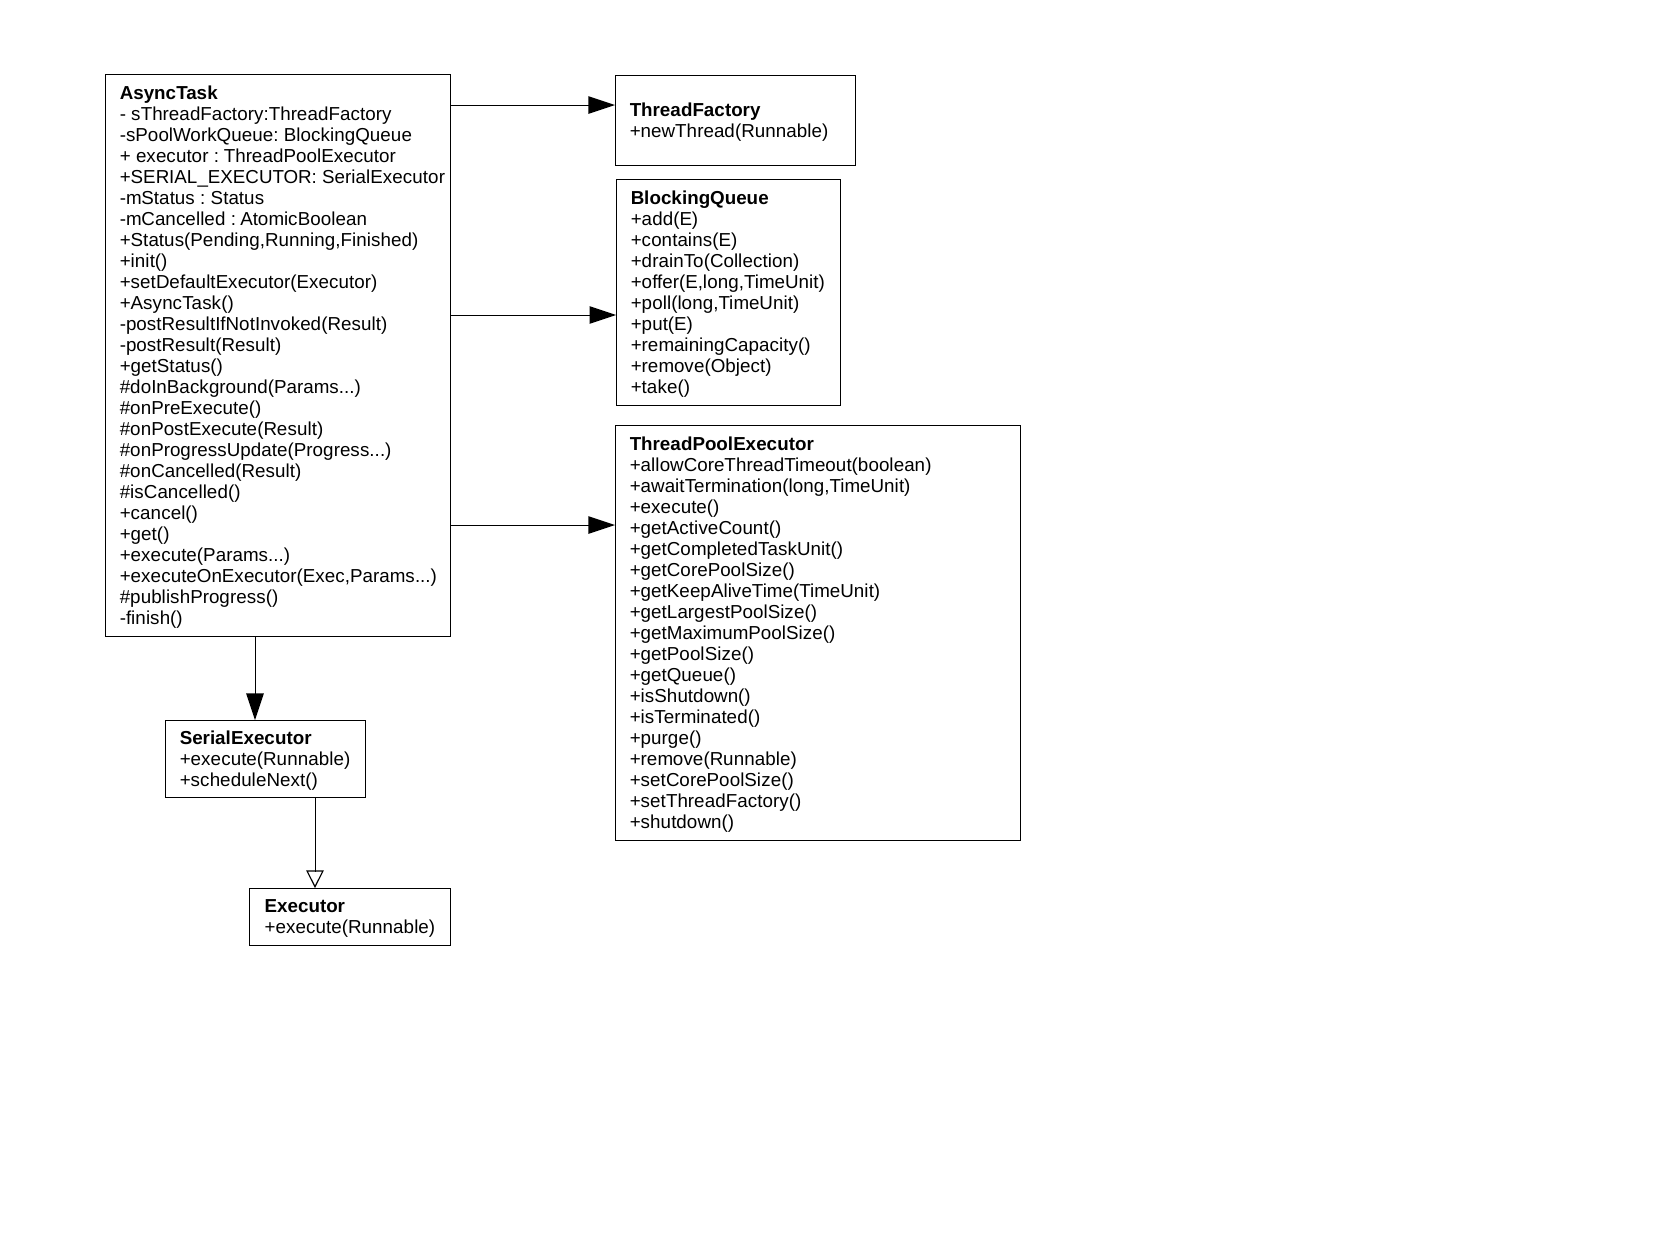

AsyncTask
- sThreadFactory:ThreadFactory
-sPoolWorkQueue: BlockingQueue
+ executor : ThreadPoolExecutor
+SERIAL_EXECUTOR: SerialExecutor
-mStatus : Status
-mCancelled : AtomicBoolean
+Status(Pending,Running,Finished)
+init()
+setDefaultExecutor(Executor)
+AsyncTask()
-postResultIfNotInvoked(Result)
-postResult(Result)
+getStatus()
#doInBackground(Params...)
#onPreExecute()
#onPostExecute(Result)
#onProgressUpdate(Progress...)
#onCancelled(Result)
#isCancelled()
+cancel()
+get()
+execute(Params...)
+executeOnExecutor(Exec,Params...)
#publishProgress()
-finish()
ThreadFactory
+newThread(Runnable)
BlockingQueue
+add(E)
+contains(E)
+drainTo(Collection)
+offer(E,long,TimeUnit)
+poll(long,TimeUnit)
+put(E)
+remainingCapacity()
+remove(Object)
+take()
ThreadPoolExecutor
+allowCoreThreadTimeout(boolean)
+awaitTermination(long,TimeUnit)
+execute()
+getActiveCount()
+getCompletedTaskUnit()
+getCorePoolSize()
+getKeepAliveTime(TimeUnit)
+getLargestPoolSize()
+getMaximumPoolSize()
+getPoolSize()
+getQueue()
+isShutdown()
+isTerminated()
+purge()
+remove(Runnable)
+setCorePoolSize()
+setThreadFactory()
+shutdown()
SerialExecutor
+execute(Runnable)
+scheduleNext()
Executor
+execute(Runnable)